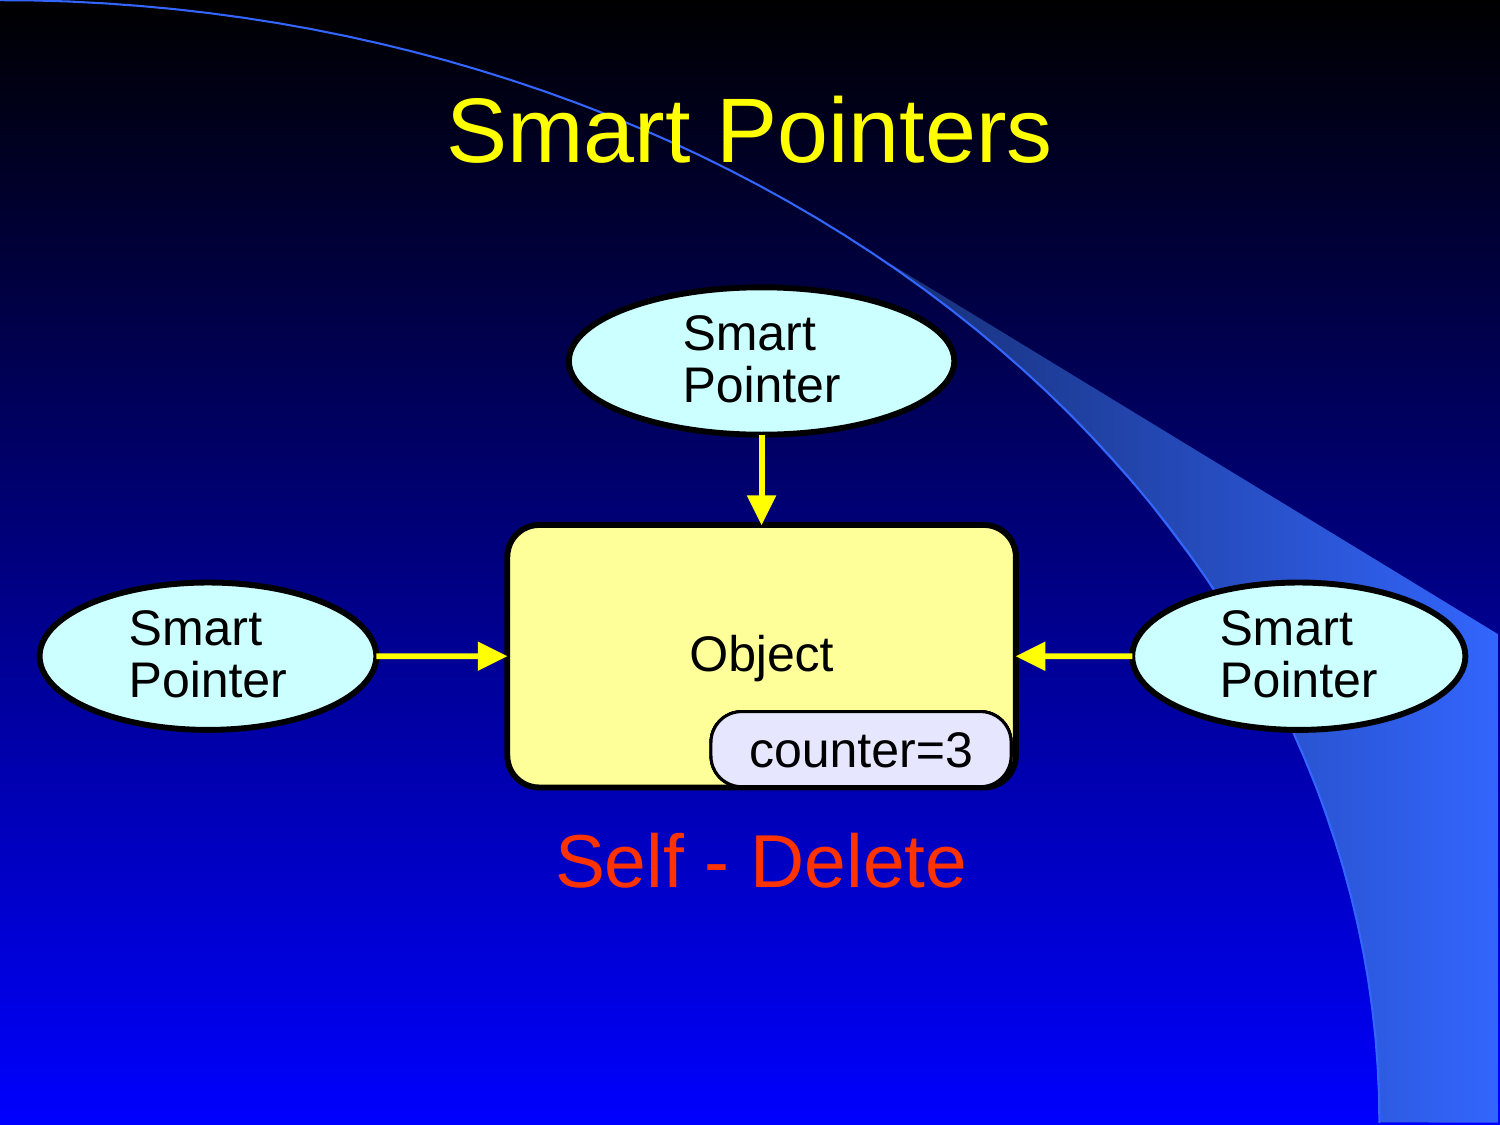

# Smart Pointers
Smart
Pointer
Object
Smart
Pointer
Smart
Pointer
counter=0
counter=1
counter=2
counter=3
Self - Delete